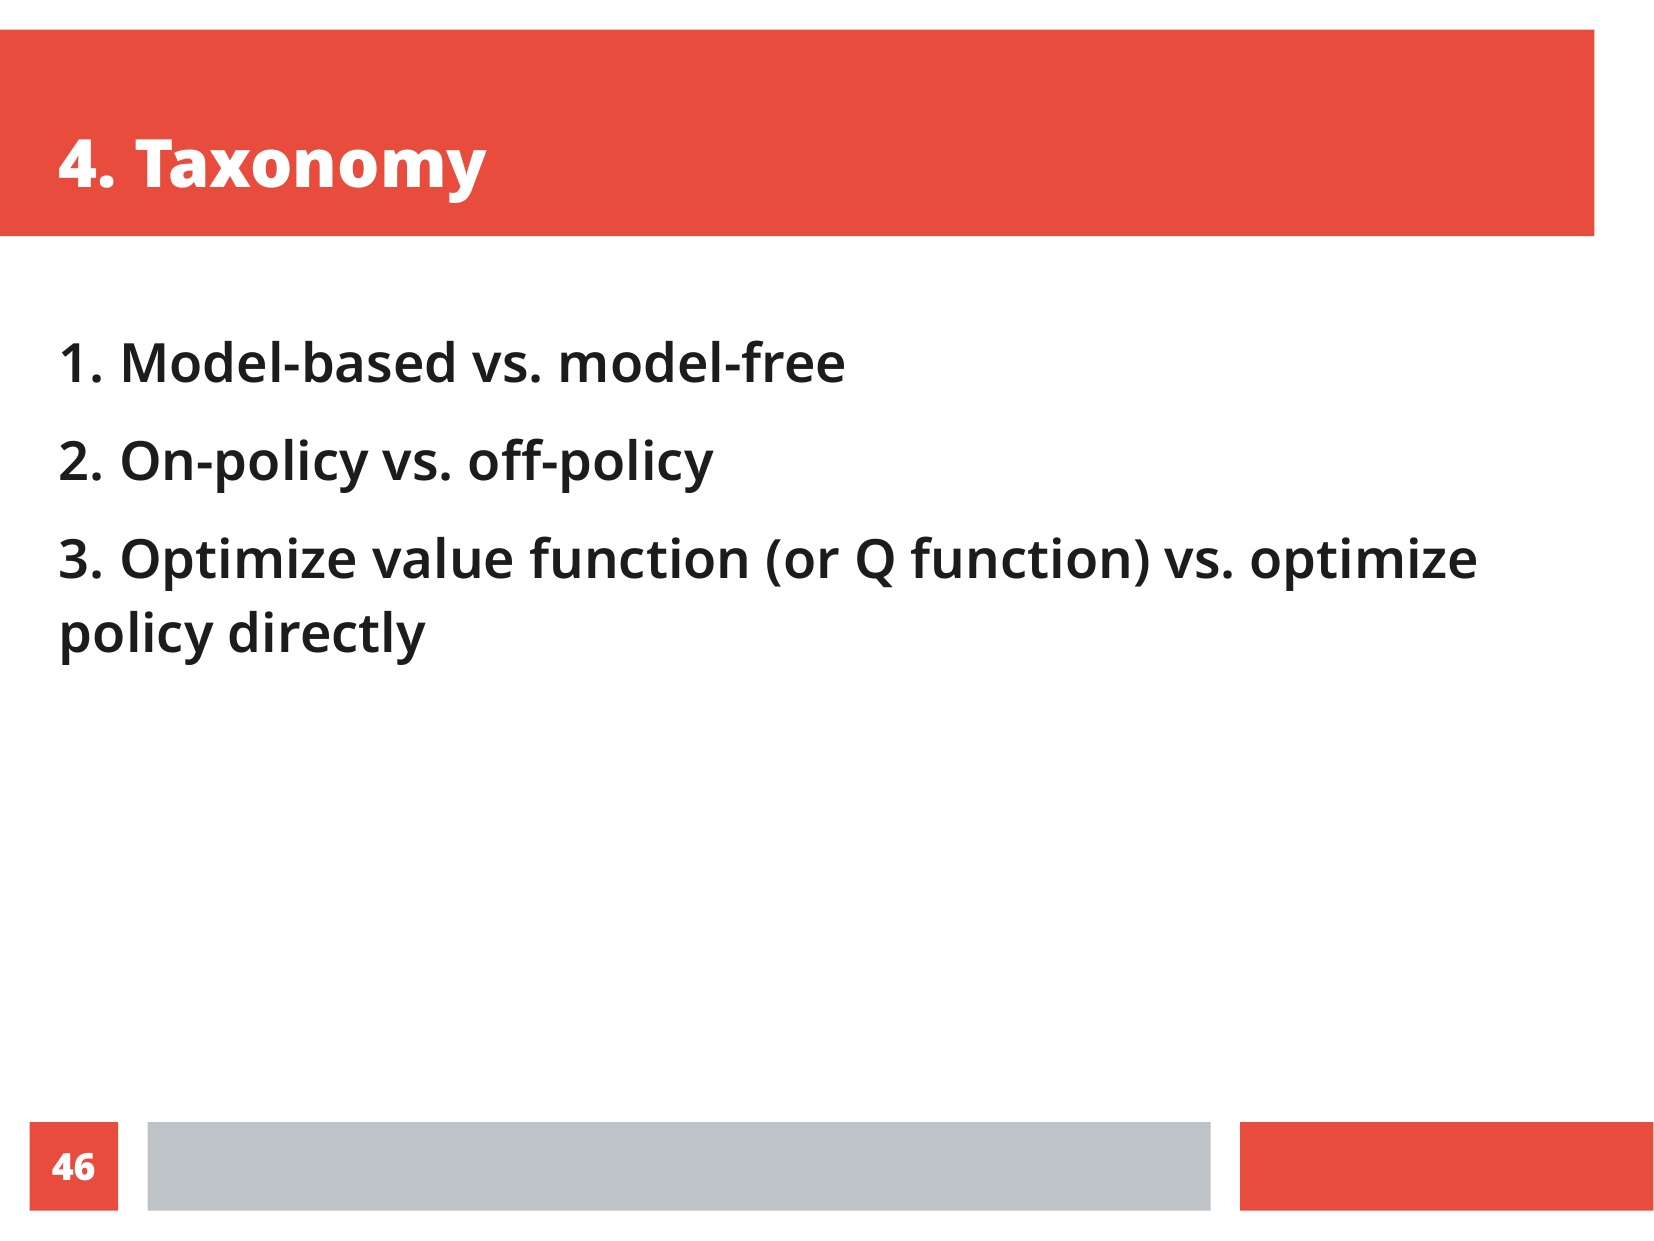

# 4. Taxonomy
1. Model-based vs. model-free
2. On-policy vs. off-policy
3. Optimize value function (or Q function) vs. optimize policy directly
46